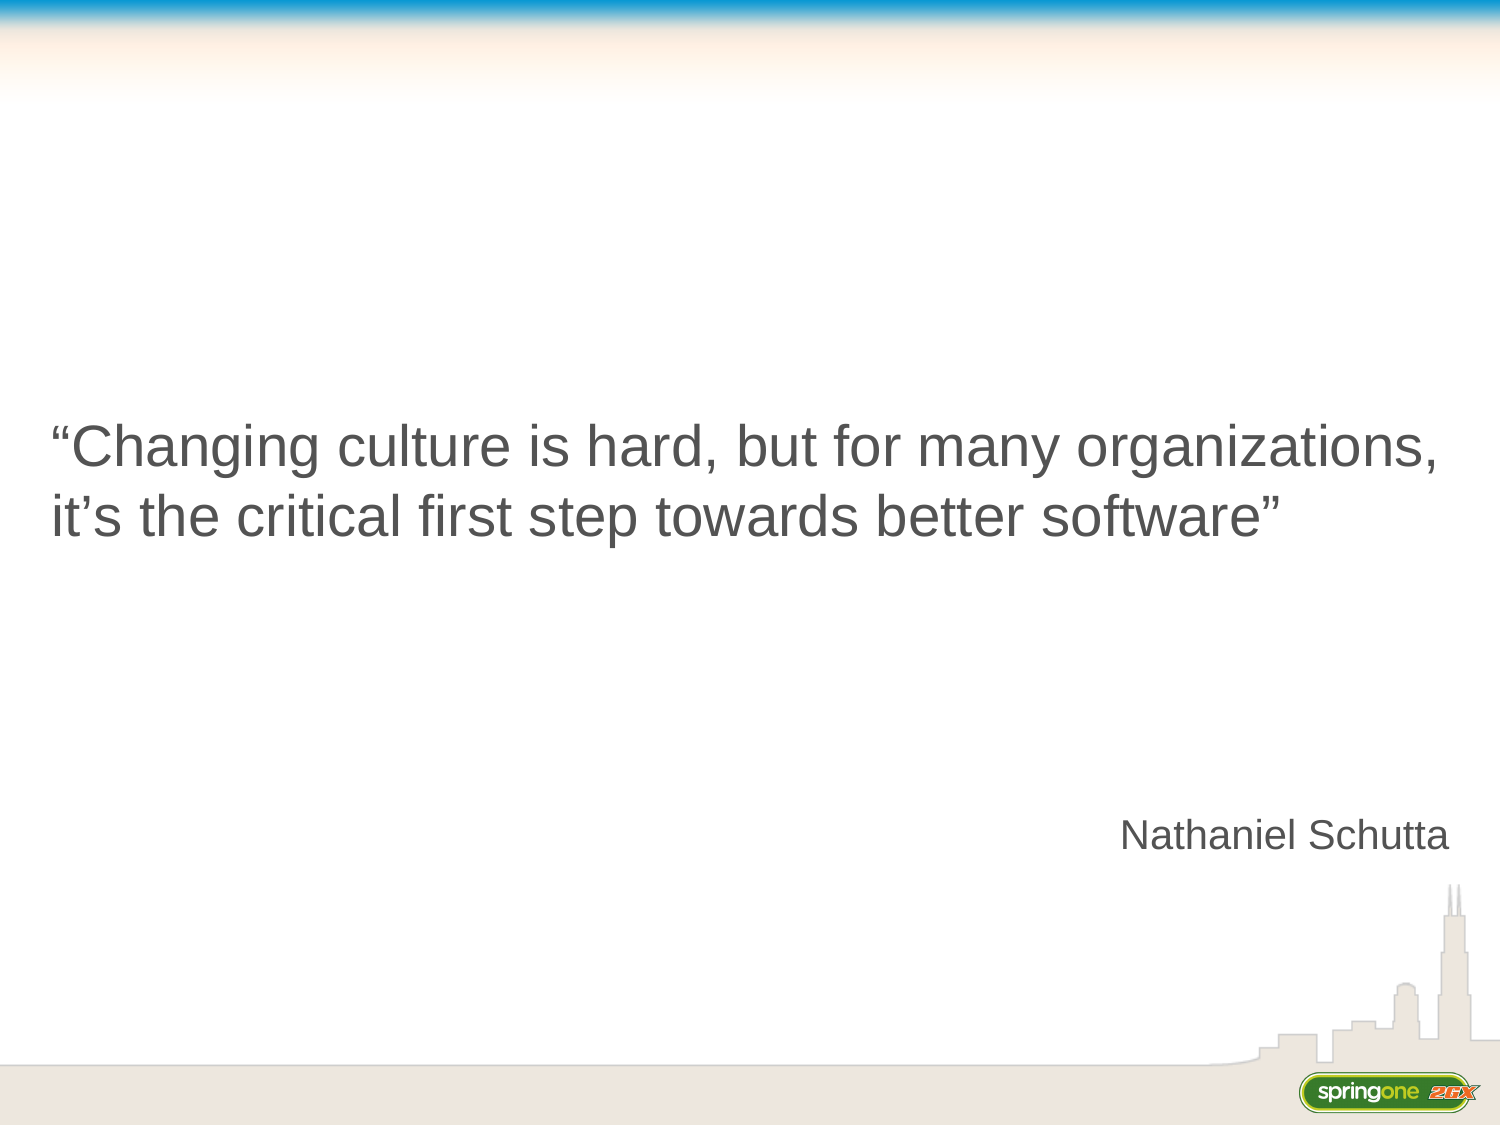

# “Changing culture is hard, but for many organizations, it’s the critical first step towards better software”
Nathaniel Schutta